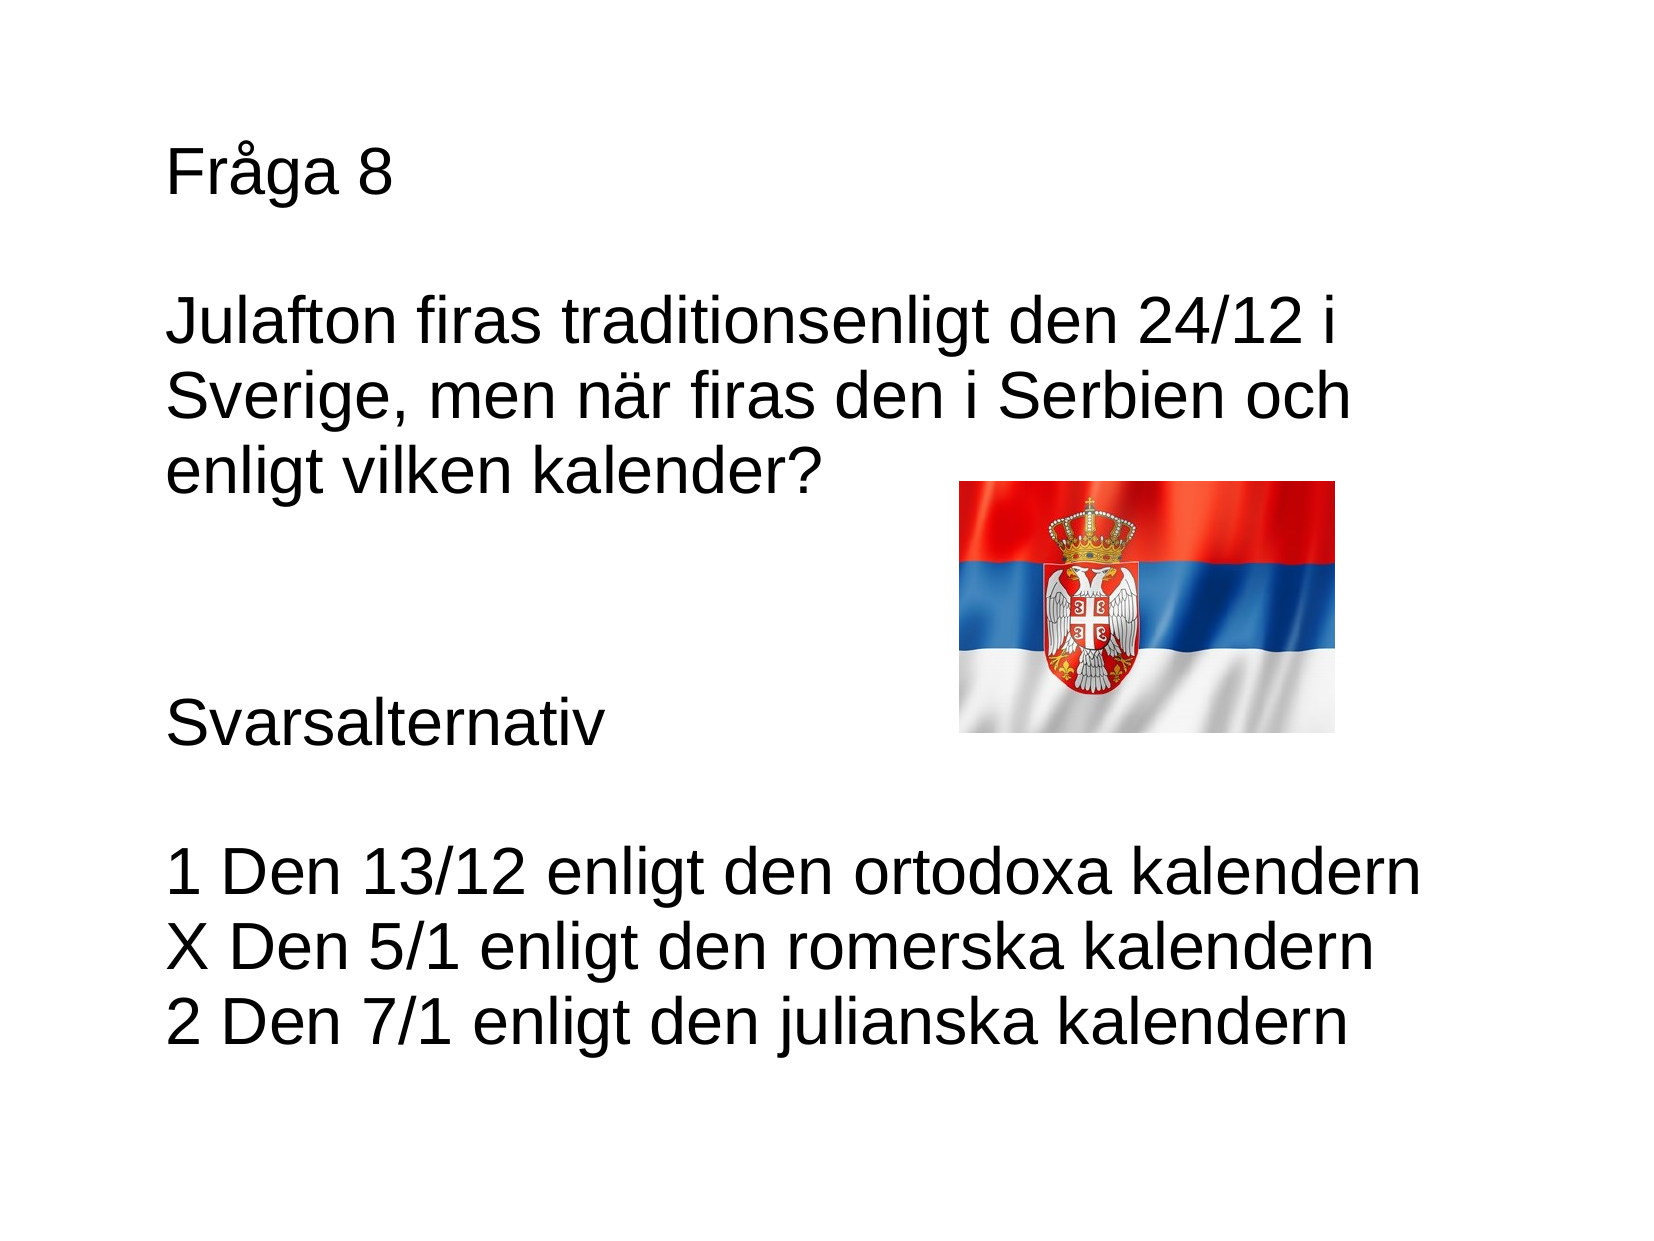

# Fråga 8
Julafton firas traditionsenligt den 24/12 i Sverige, men när firas den i Serbien och enligt vilken kalender?
Svarsalternativ
1 Den 13/12 enligt den ortodoxa kalendern
X Den 5/1 enligt den romerska kalendern
2 Den 7/1 enligt den julianska kalendern